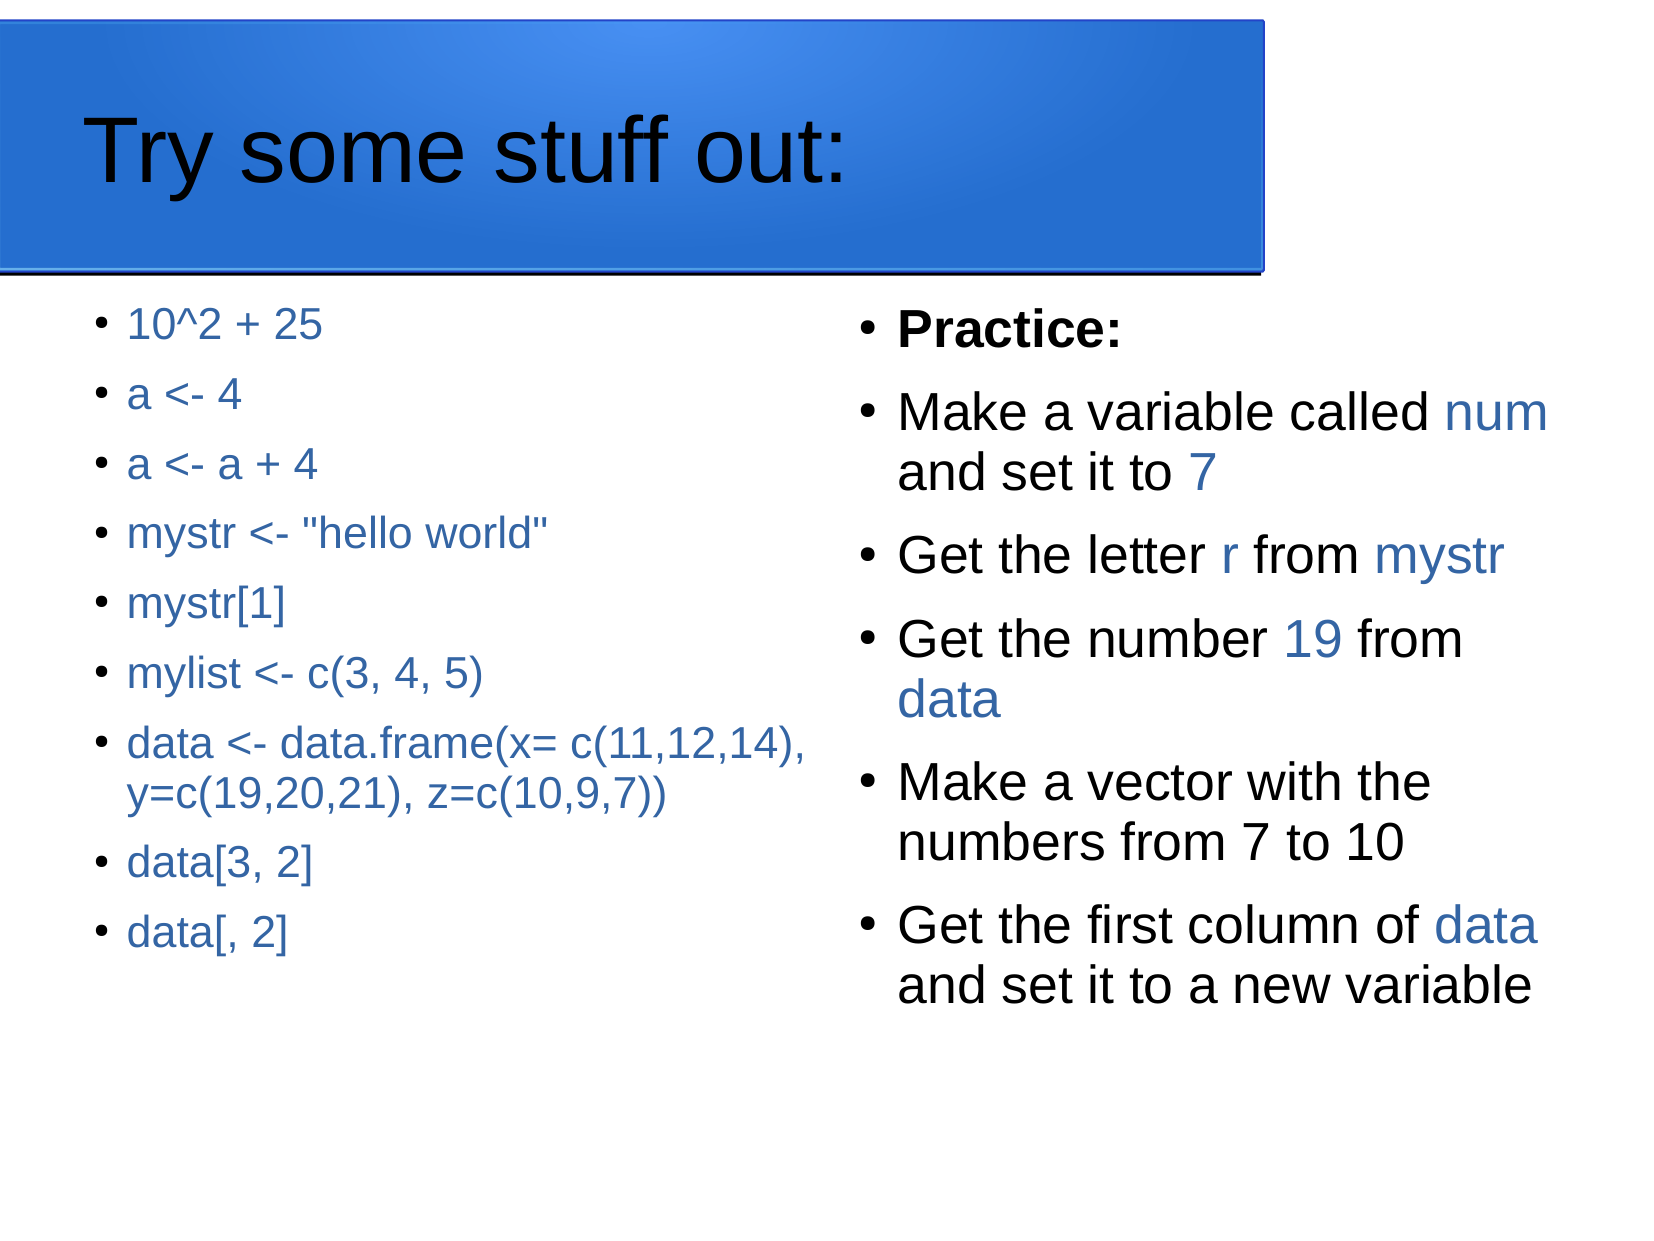

# Try some stuff out:
10^2 + 25
a <- 4
a <- a + 4
mystr <- "hello world"
mystr[1]
mylist <- c(3, 4, 5)
data <- data.frame(x= c(11,12,14), y=c(19,20,21), z=c(10,9,7))
data[3, 2]
data[, 2]
Practice:
Make a variable called num and set it to 7
Get the letter r from mystr
Get the number 19 from data
Make a vector with the numbers from 7 to 10
Get the first column of data and set it to a new variable